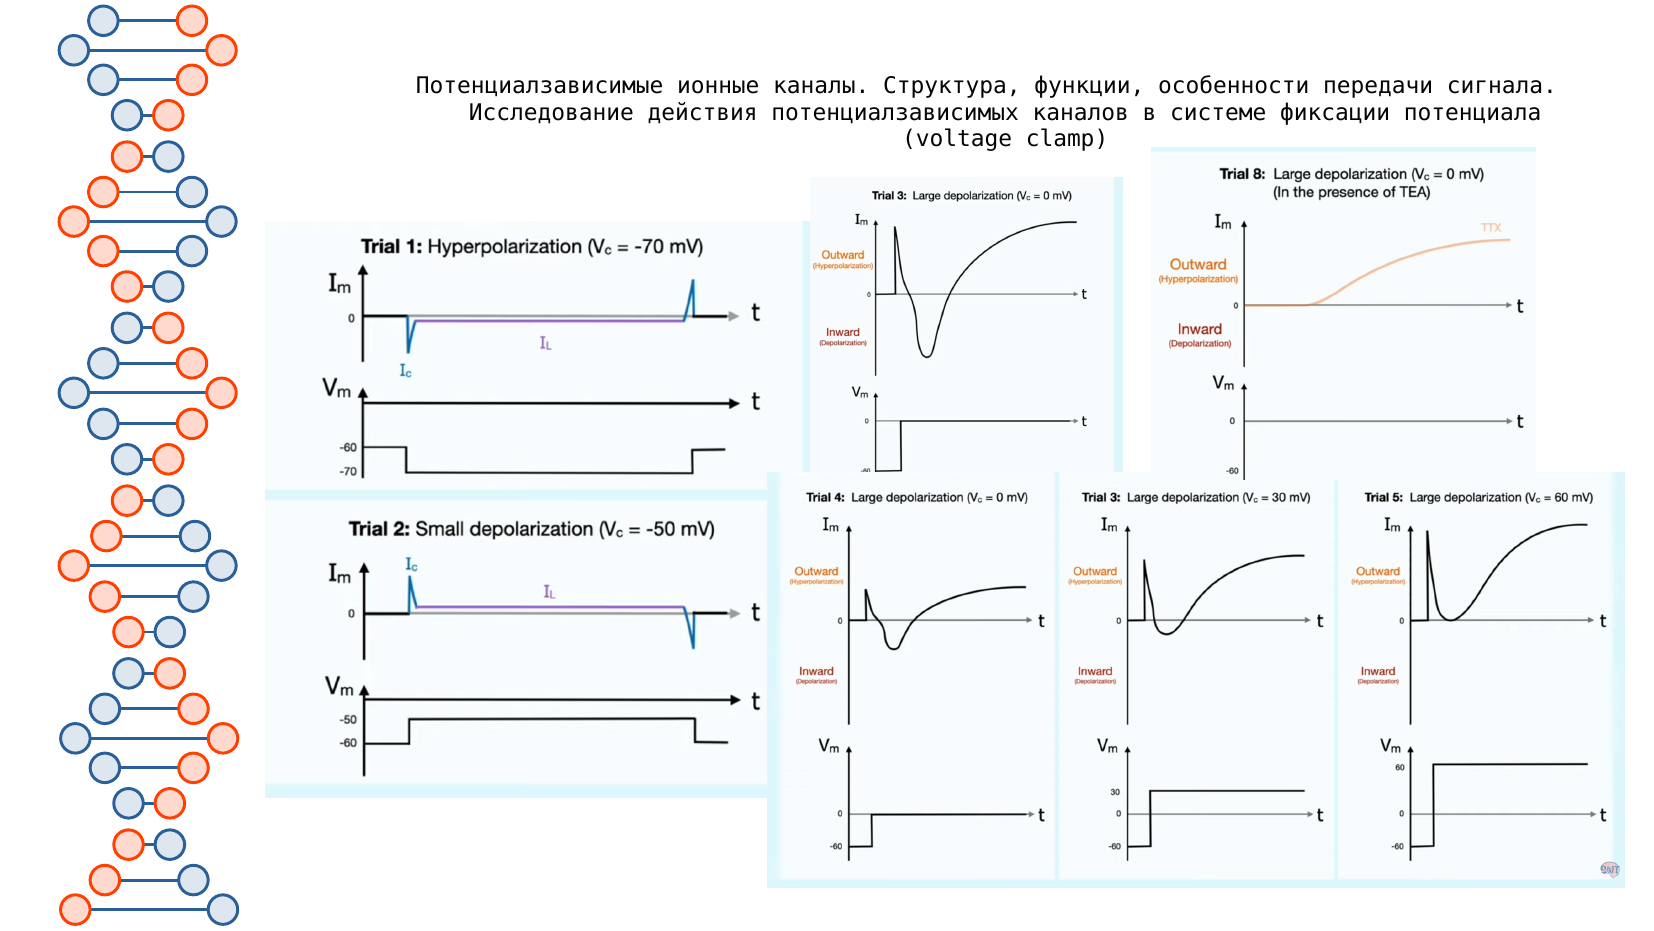

# Потенциалзависимые ионные каналы. Структура, функции, особенности передачи сигнала. Исследование действия потенциалзависимых каналов в системе фиксации потенциала (voltage clamp)
3